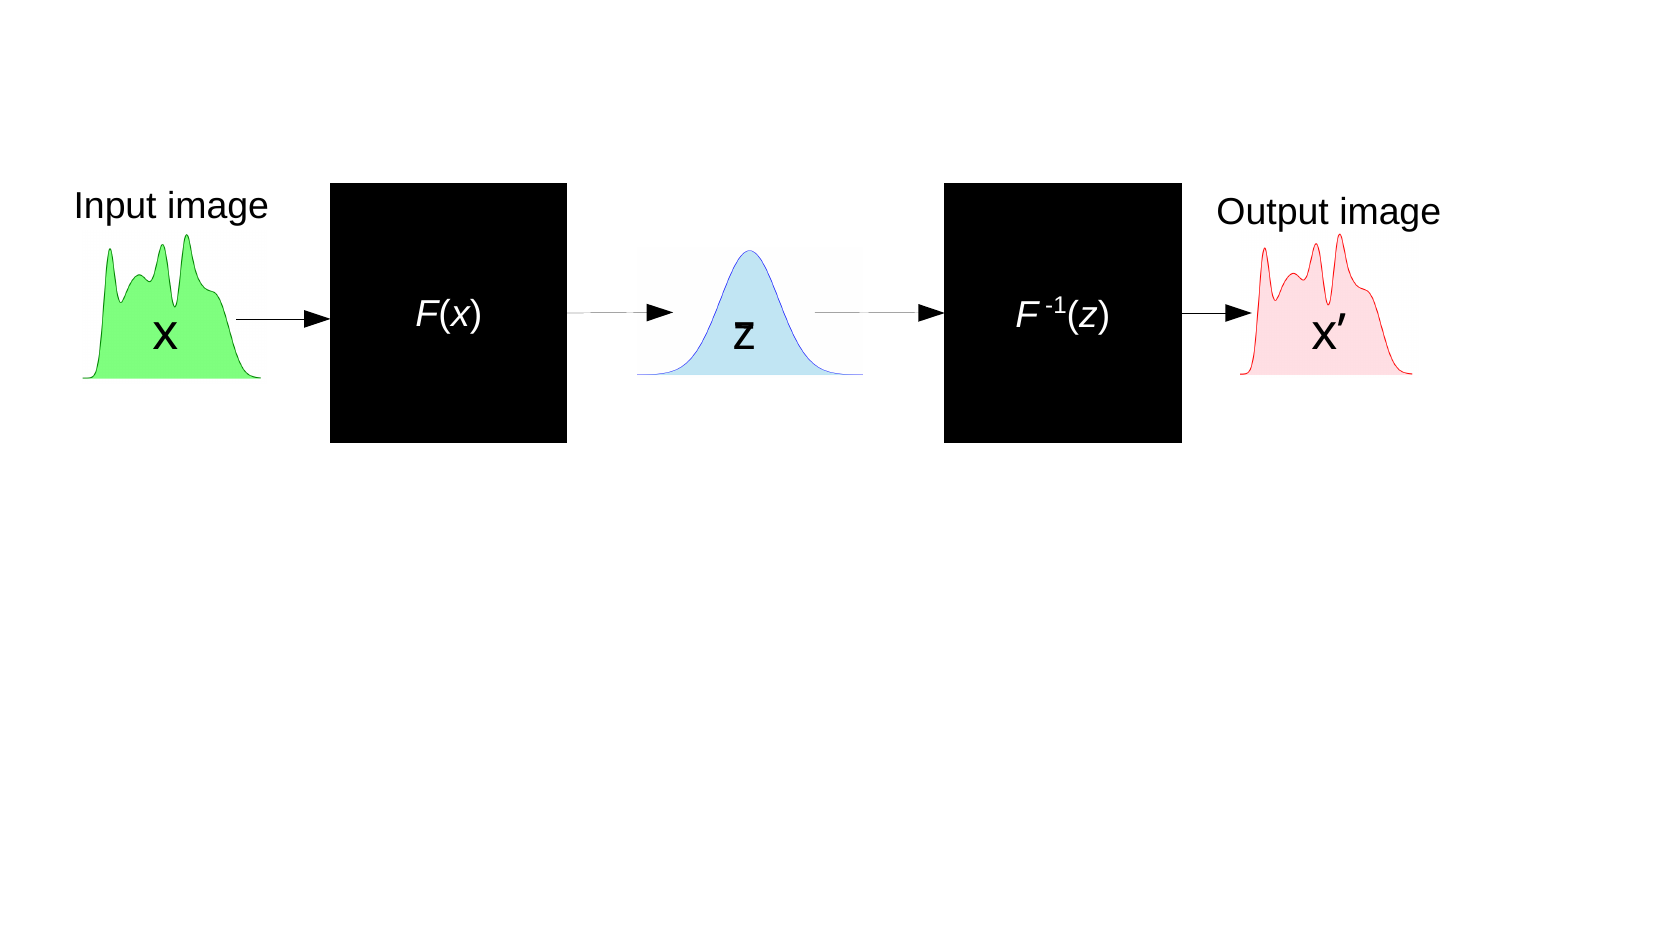

Input image
F(x)
F -1(z)
Output image
x
z
x’
Encoder